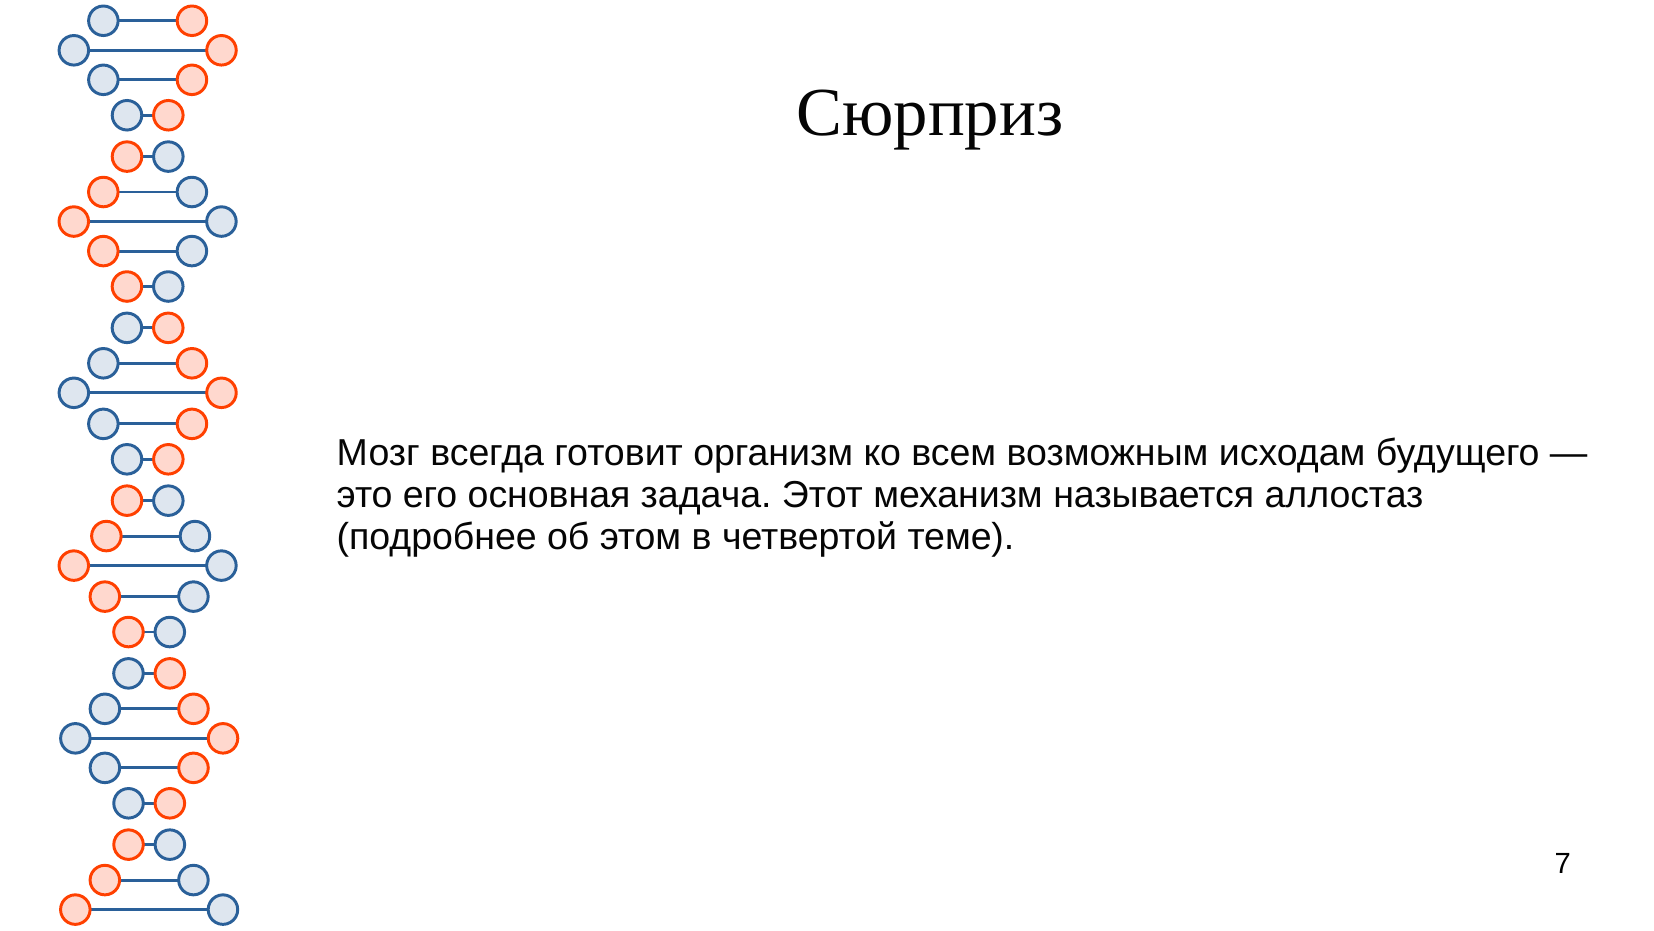

# Сюрприз
Мозг всегда готовит организм ко всем возможным исходам будущего — это его основная задача. Этот механизм называется аллостаз (подробнее об этом в четвертой теме).
7